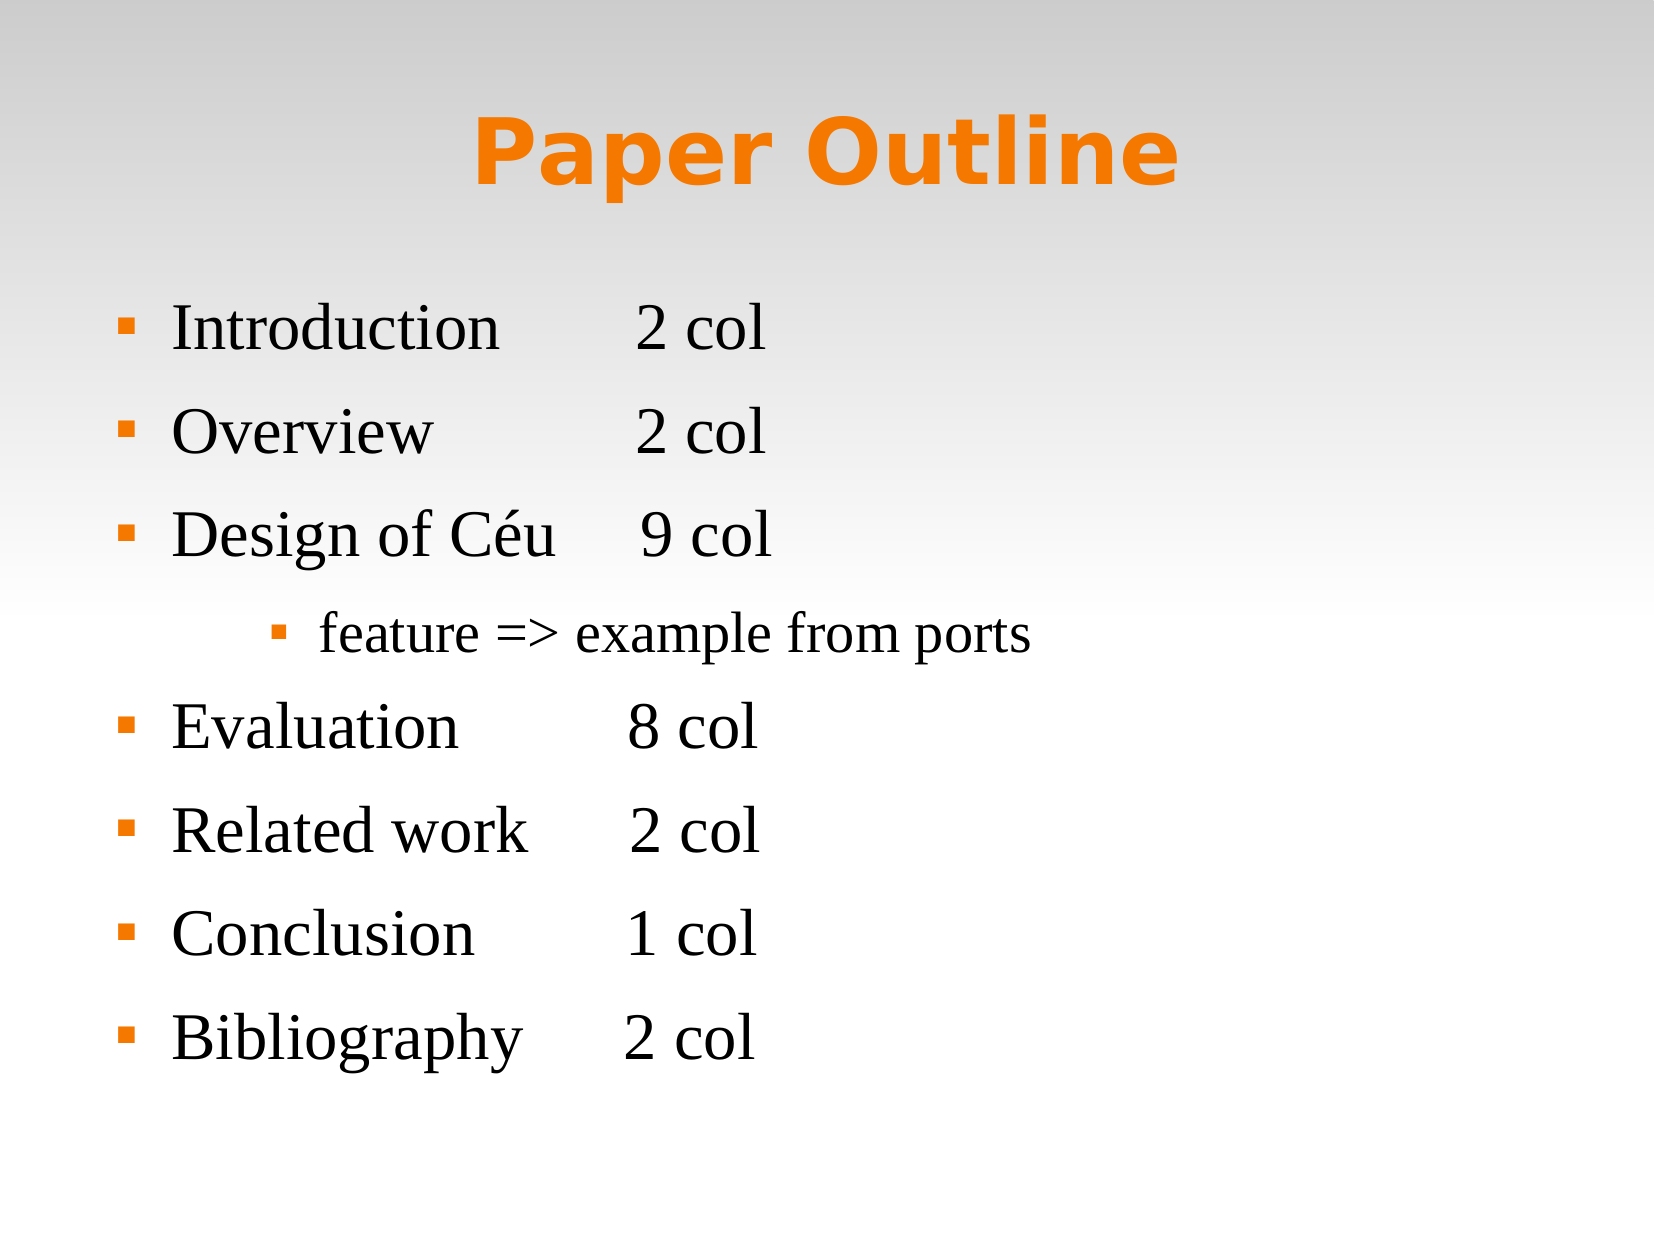

# Paper Outline
Introduction 2 col
Overview 2 col
Design of Céu 9 col
feature => example from ports
Evaluation 8 col
Related work 2 col
Conclusion 1 col
Bibliography 2 col